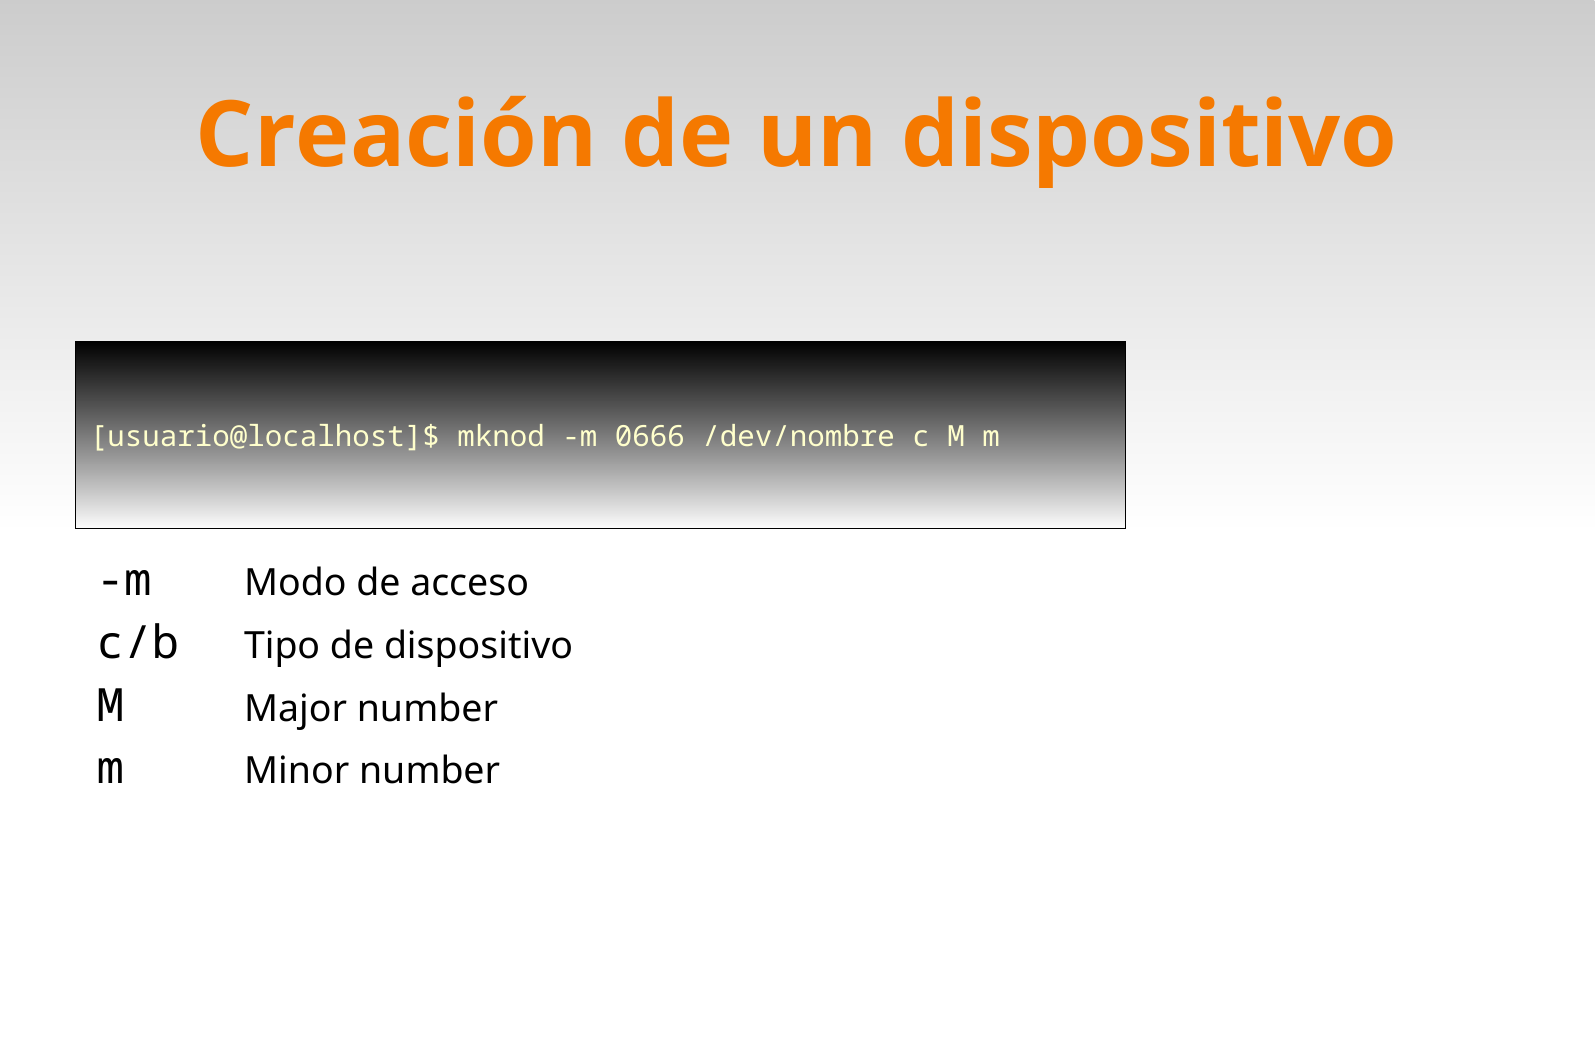

# Creación de un dispositivo
[usuario@localhost]$ mknod -m 0666 /dev/nombre c M m
-m		Modo de acceso
c/b	Tipo de dispositivo
M		Major number
m		Minor number